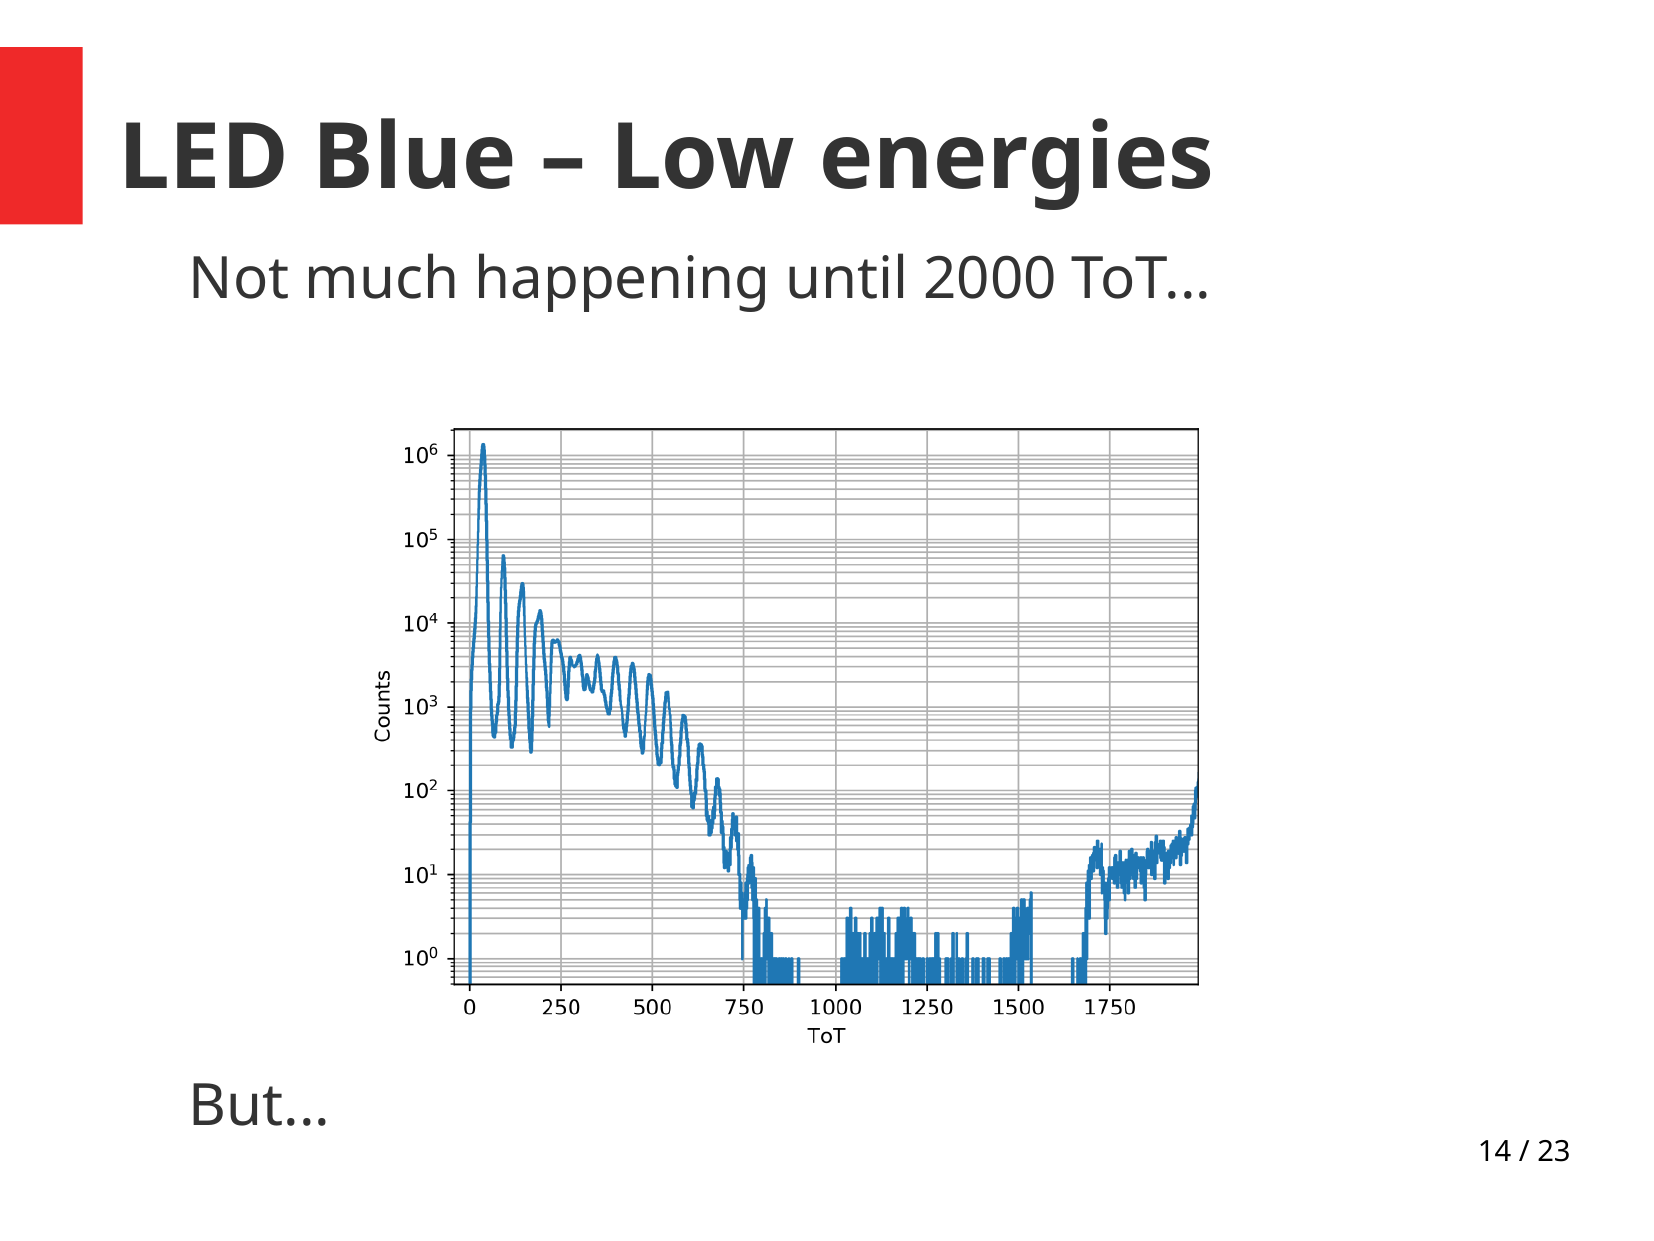

# LED Blue – Low energies
Not much happening until 2000 ToT...
But...
14